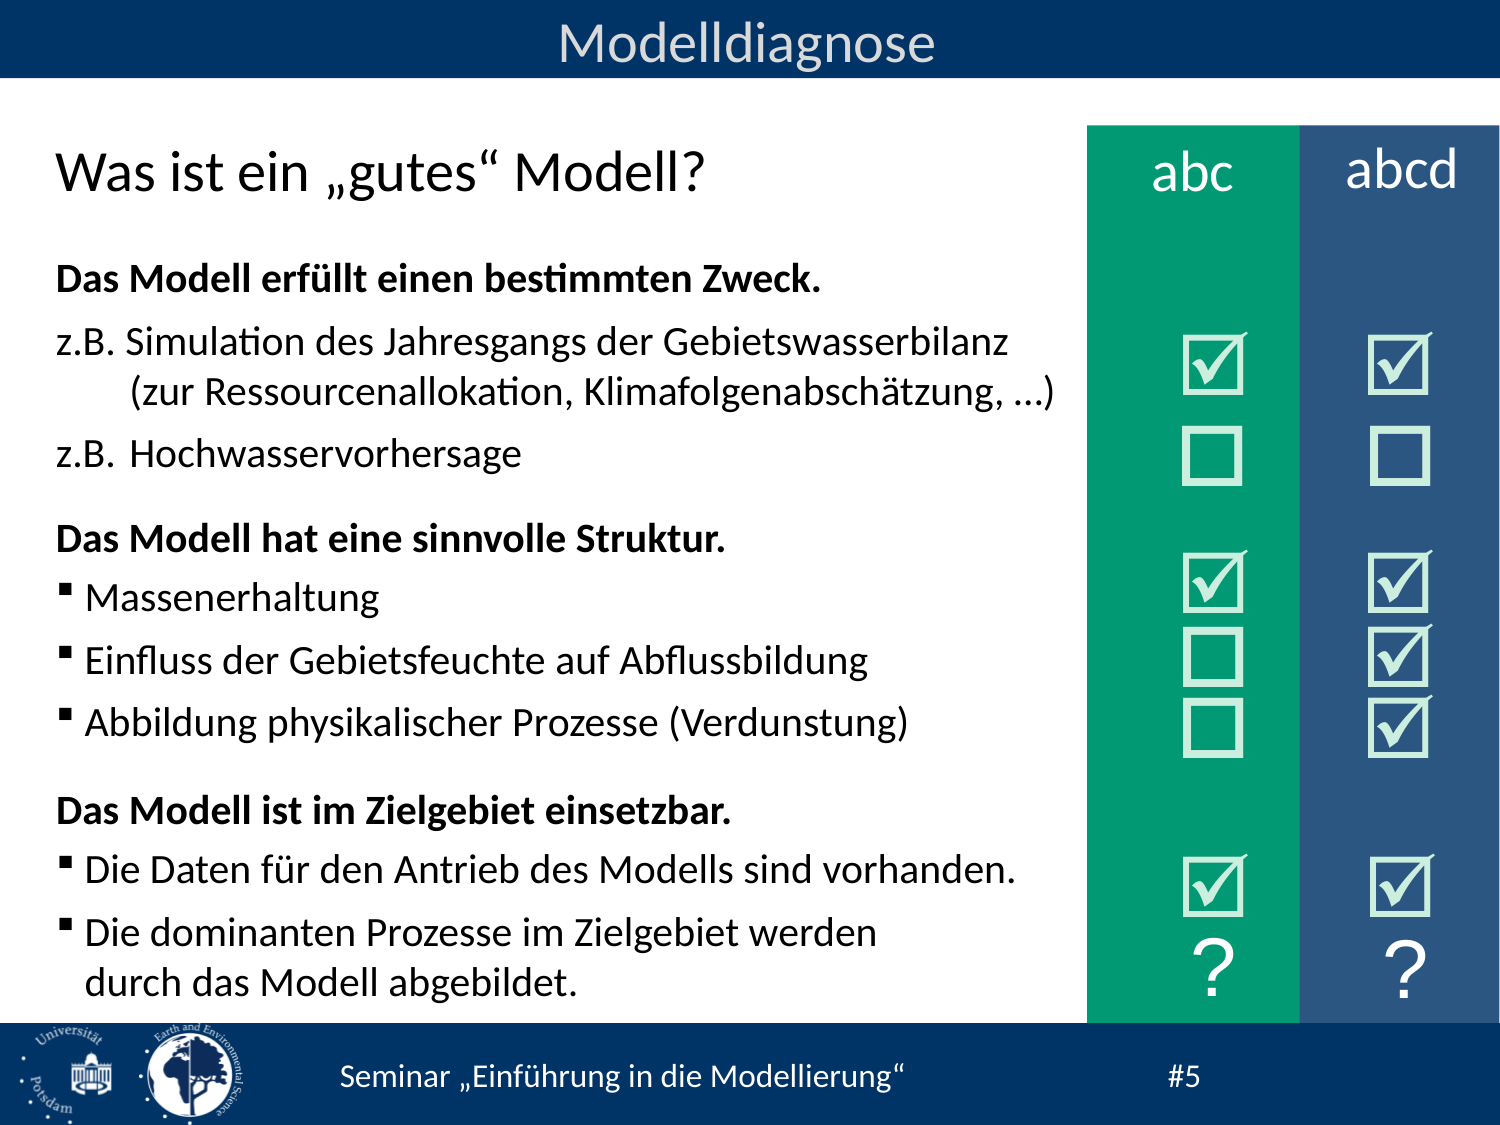

Modelldiagnose
abcd
abc
Was ist ein „gutes“ Modell?
Das Modell erfüllt einen bestimmten Zweck.


z.B. Simulation des Jahresgangs der Gebietswasserbilanz
(zur Ressourcenallokation, Klimafolgenabschätzung, …)
z.B.	Hochwasservorhersage


Das Modell hat eine sinnvolle Struktur.


Massenerhaltung
Einfluss der Gebietsfeuchte auf Abflussbildung
Abbildung physikalischer Prozesse (Verdunstung)




Das Modell ist im Zielgebiet einsetzbar.


Die Daten für den Antrieb des Modells sind vorhanden.
Die dominanten Prozesse im Zielgebiet werden
durch das Modell abgebildet.
?
?